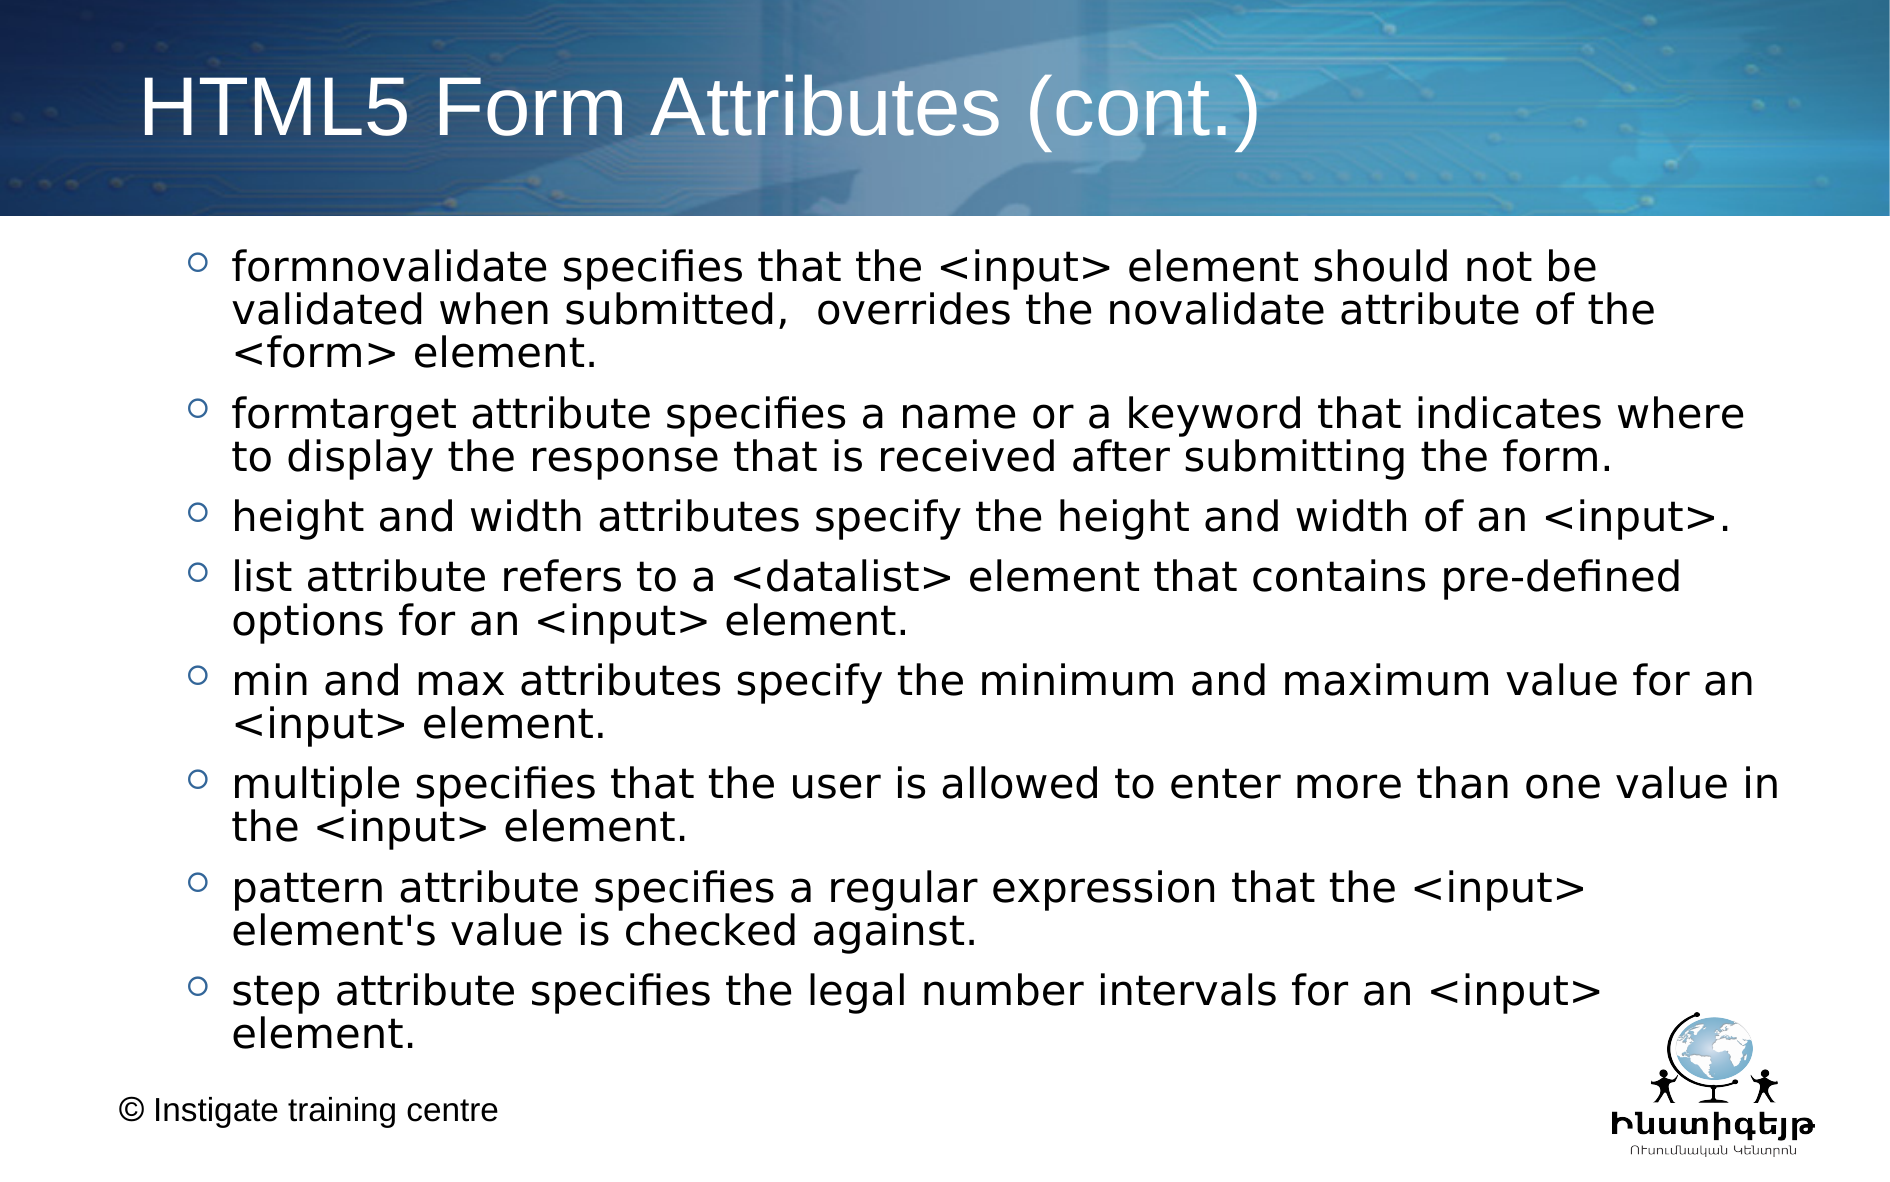

HTML5 Form Attributes (cont.)
# formnovalidate specifies that the <input> element should not be validated when submitted, overrides the novalidate attribute of the <form> element.
formtarget attribute specifies a name or a keyword that indicates where to display the response that is received after submitting the form.
height and width attributes specify the height and width of an <input>.
list attribute refers to a <datalist> element that contains pre-defined options for an <input> element.
min and max attributes specify the minimum and maximum value for an <input> element.
multiple specifies that the user is allowed to enter more than one value in the <input> element.
pattern attribute specifies a regular expression that the <input> element's value is checked against.
step attribute specifies the legal number intervals for an <input> element.